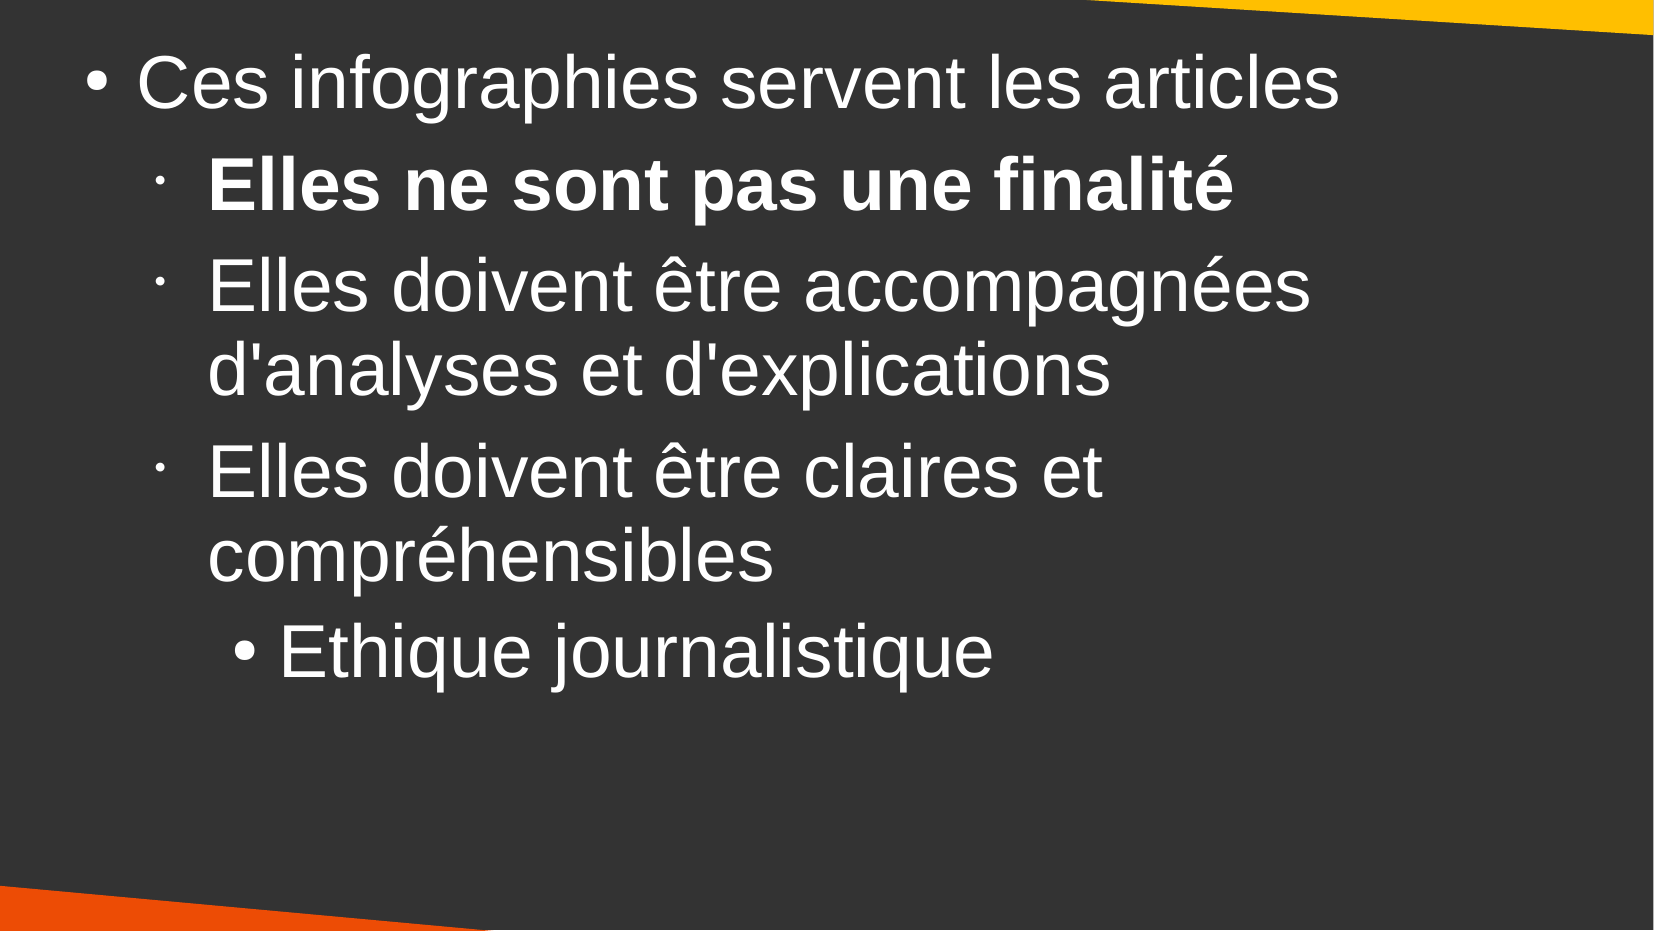

# Ces infographies servent les articles
Elles ne sont pas une finalité
Elles doivent être accompagnées d'analyses et d'explications
Elles doivent être claires et compréhensibles
Ethique journalistique